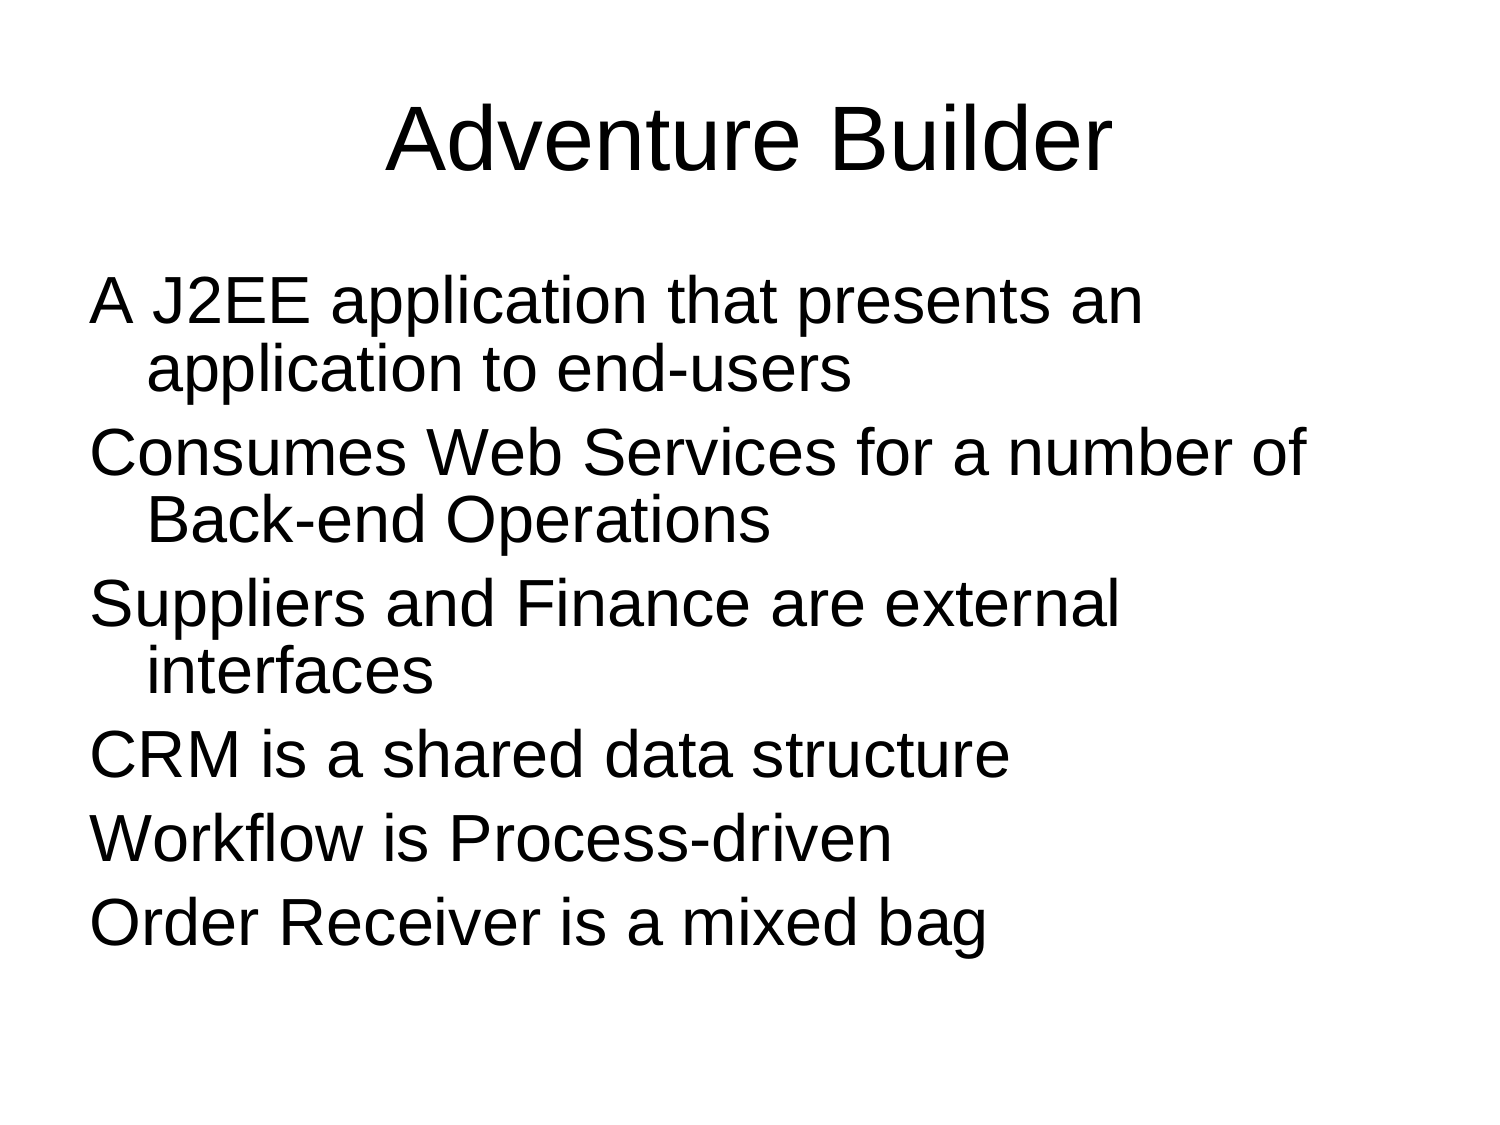

# Adventure Builder
A J2EE application that presents an application to end-users
Consumes Web Services for a number of Back-end Operations
Suppliers and Finance are external interfaces
CRM is a shared data structure
Workflow is Process-driven
Order Receiver is a mixed bag